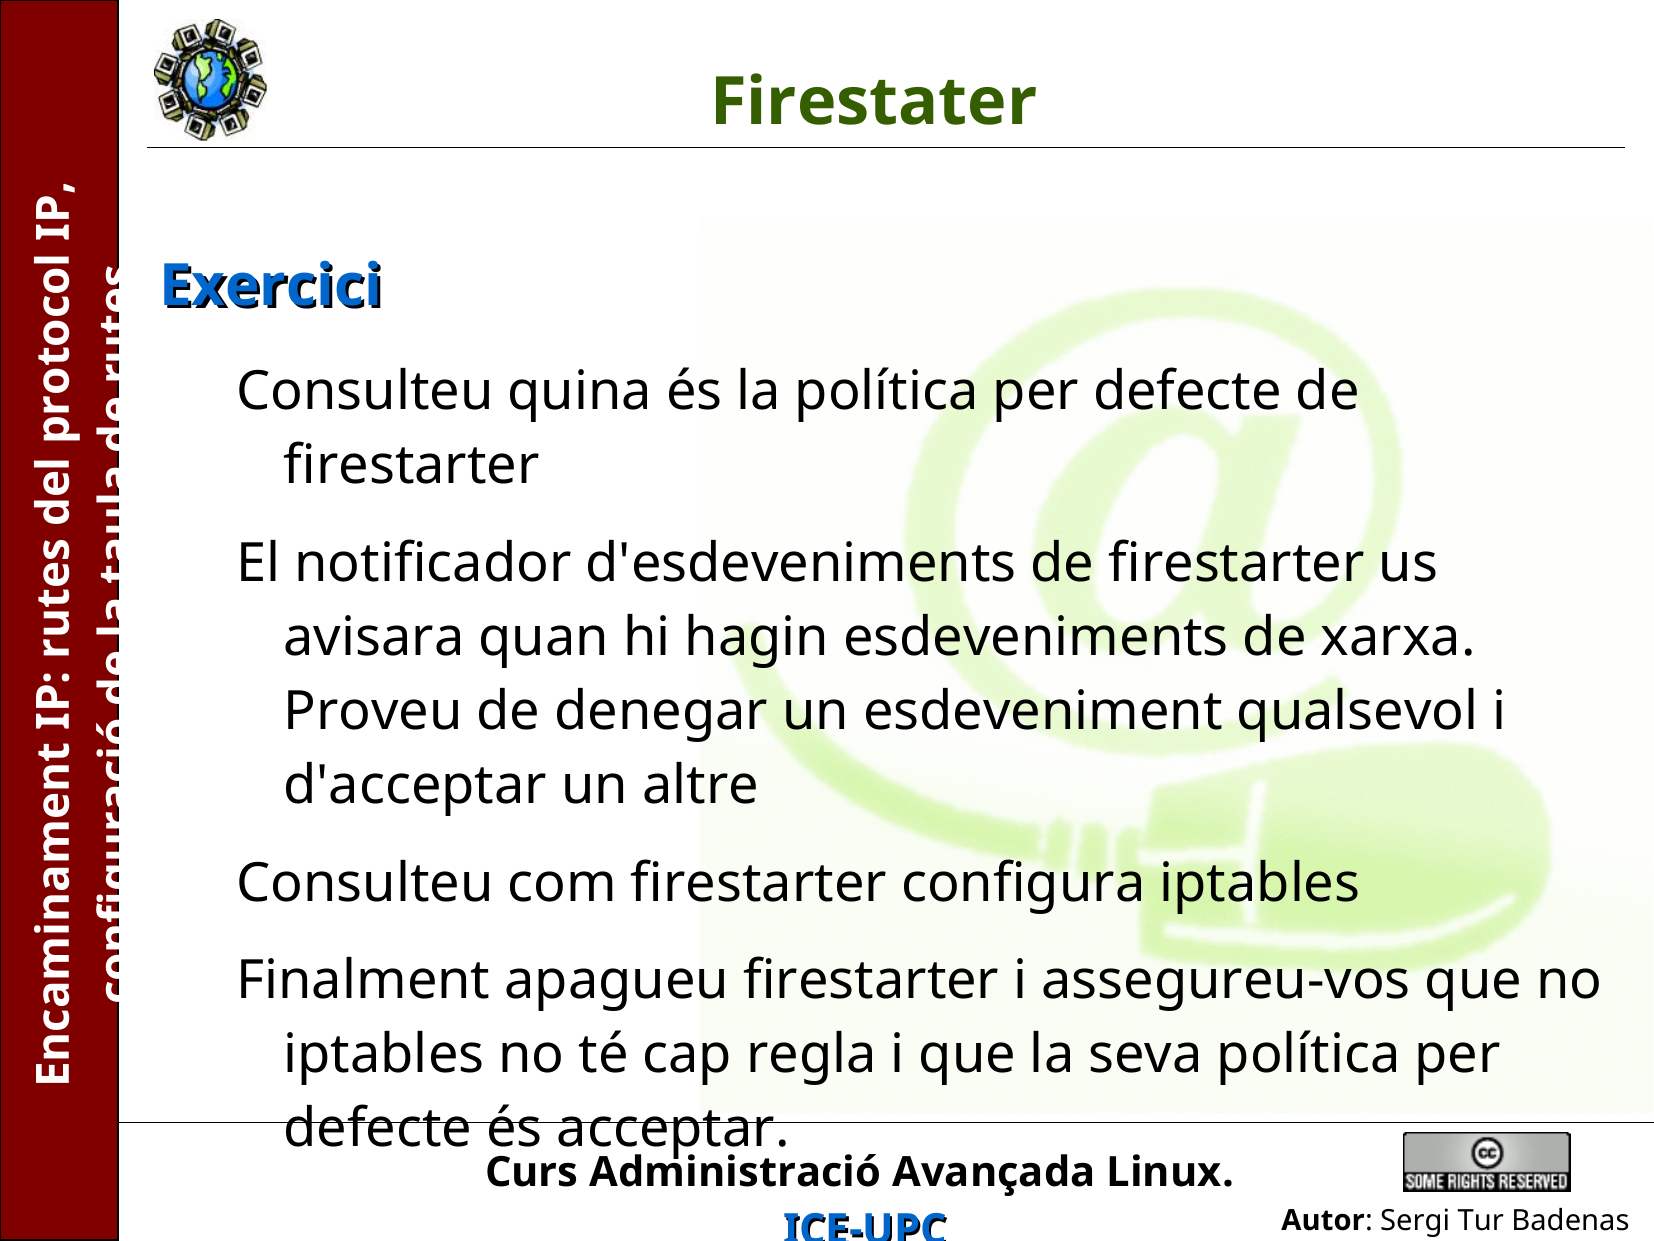

# Firestater
Exercici
Consulteu quina és la política per defecte de firestarter
El notificador d'esdeveniments de firestarter us avisara quan hi hagin esdeveniments de xarxa. Proveu de denegar un esdeveniment qualsevol i d'acceptar un altre
Consulteu com firestarter configura iptables
Finalment apagueu firestarter i assegureu-vos que no iptables no té cap regla i que la seva política per defecte és acceptar.